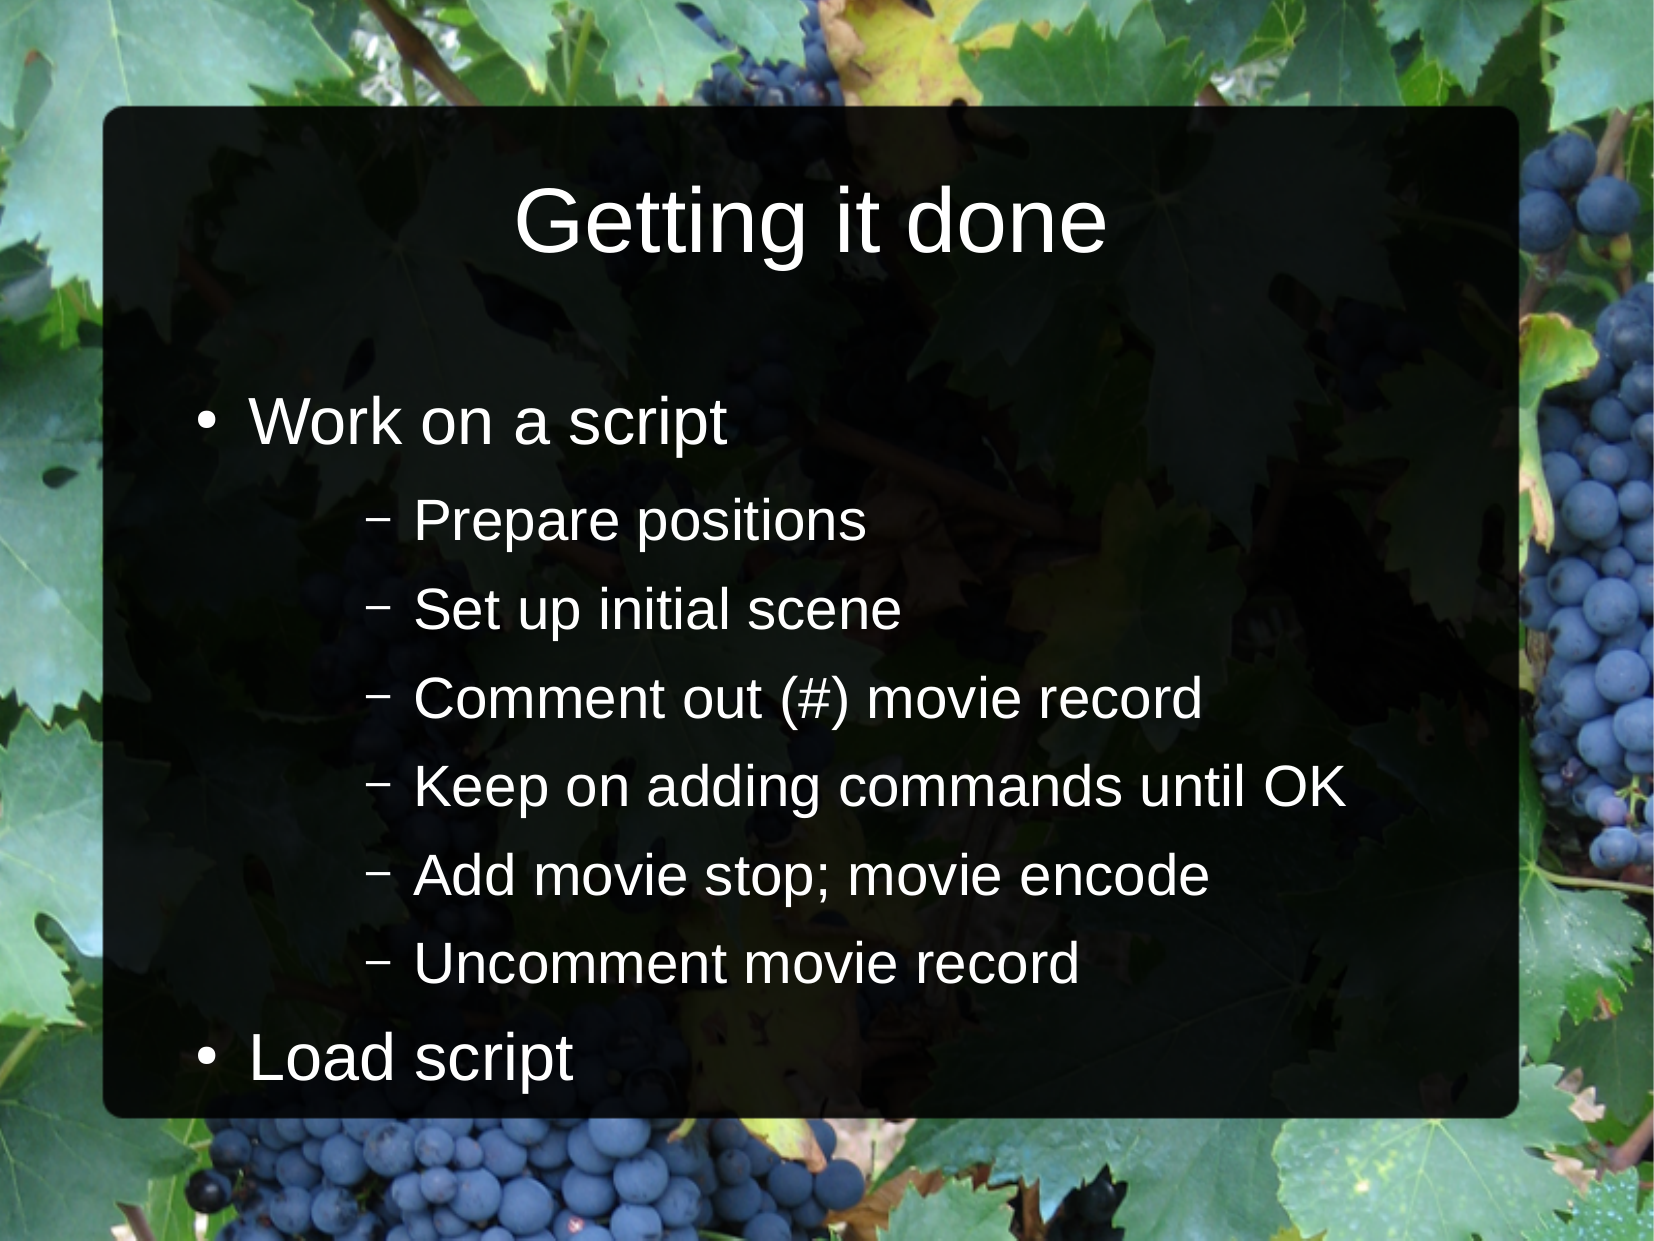

# Getting it done
Work on a script
Prepare positions
Set up initial scene
Comment out (#) movie record
Keep on adding commands until OK
Add movie stop; movie encode
Uncomment movie record
Load script